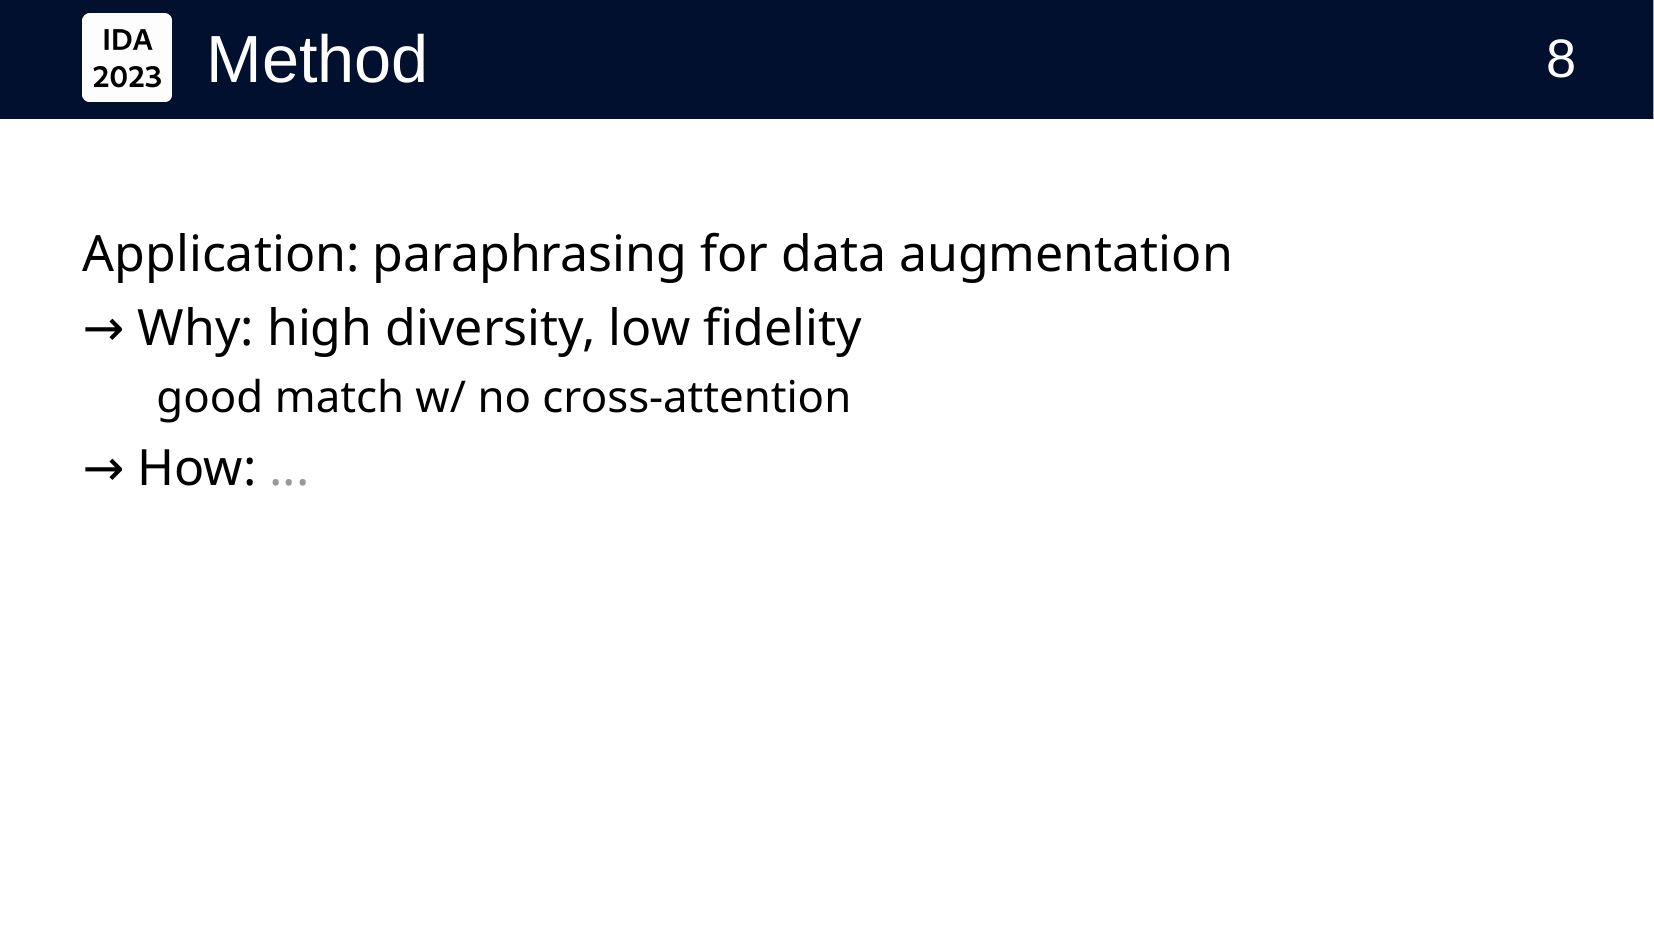

Method
# Application: paraphrasing for data augmentation
→ Why: high diversity, low fidelity
	good match w/ no cross-attention
→ How: ...